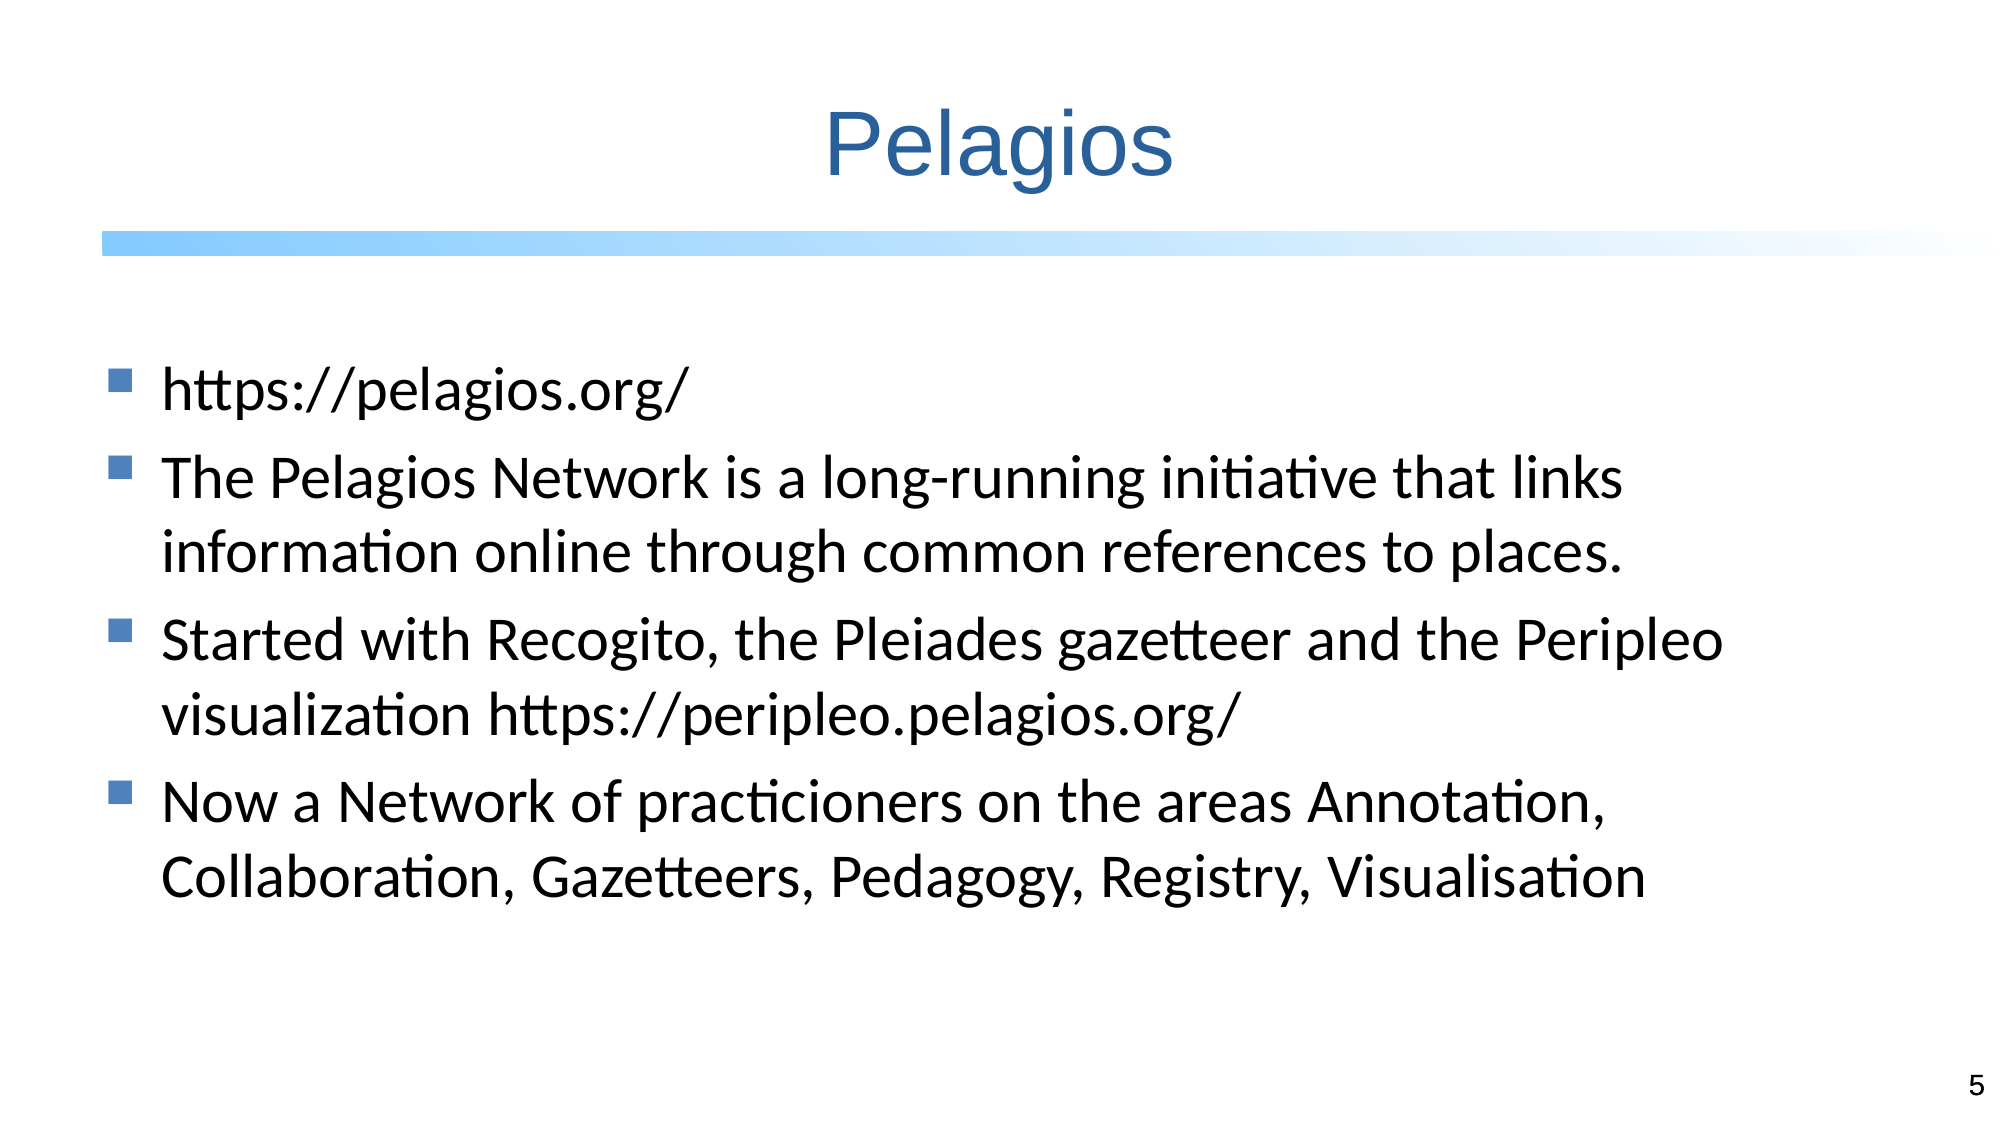

# Pelagios
https://pelagios.org/
The Pelagios Network is a long-running initiative that links information online through common references to places.
Started with Recogito, the Pleiades gazetteer and the Peripleo visualization https://peripleo.pelagios.org/
Now a Network of practicioners on the areas Annotation, Collaboration, Gazetteers, Pedagogy, Registry, Visualisation